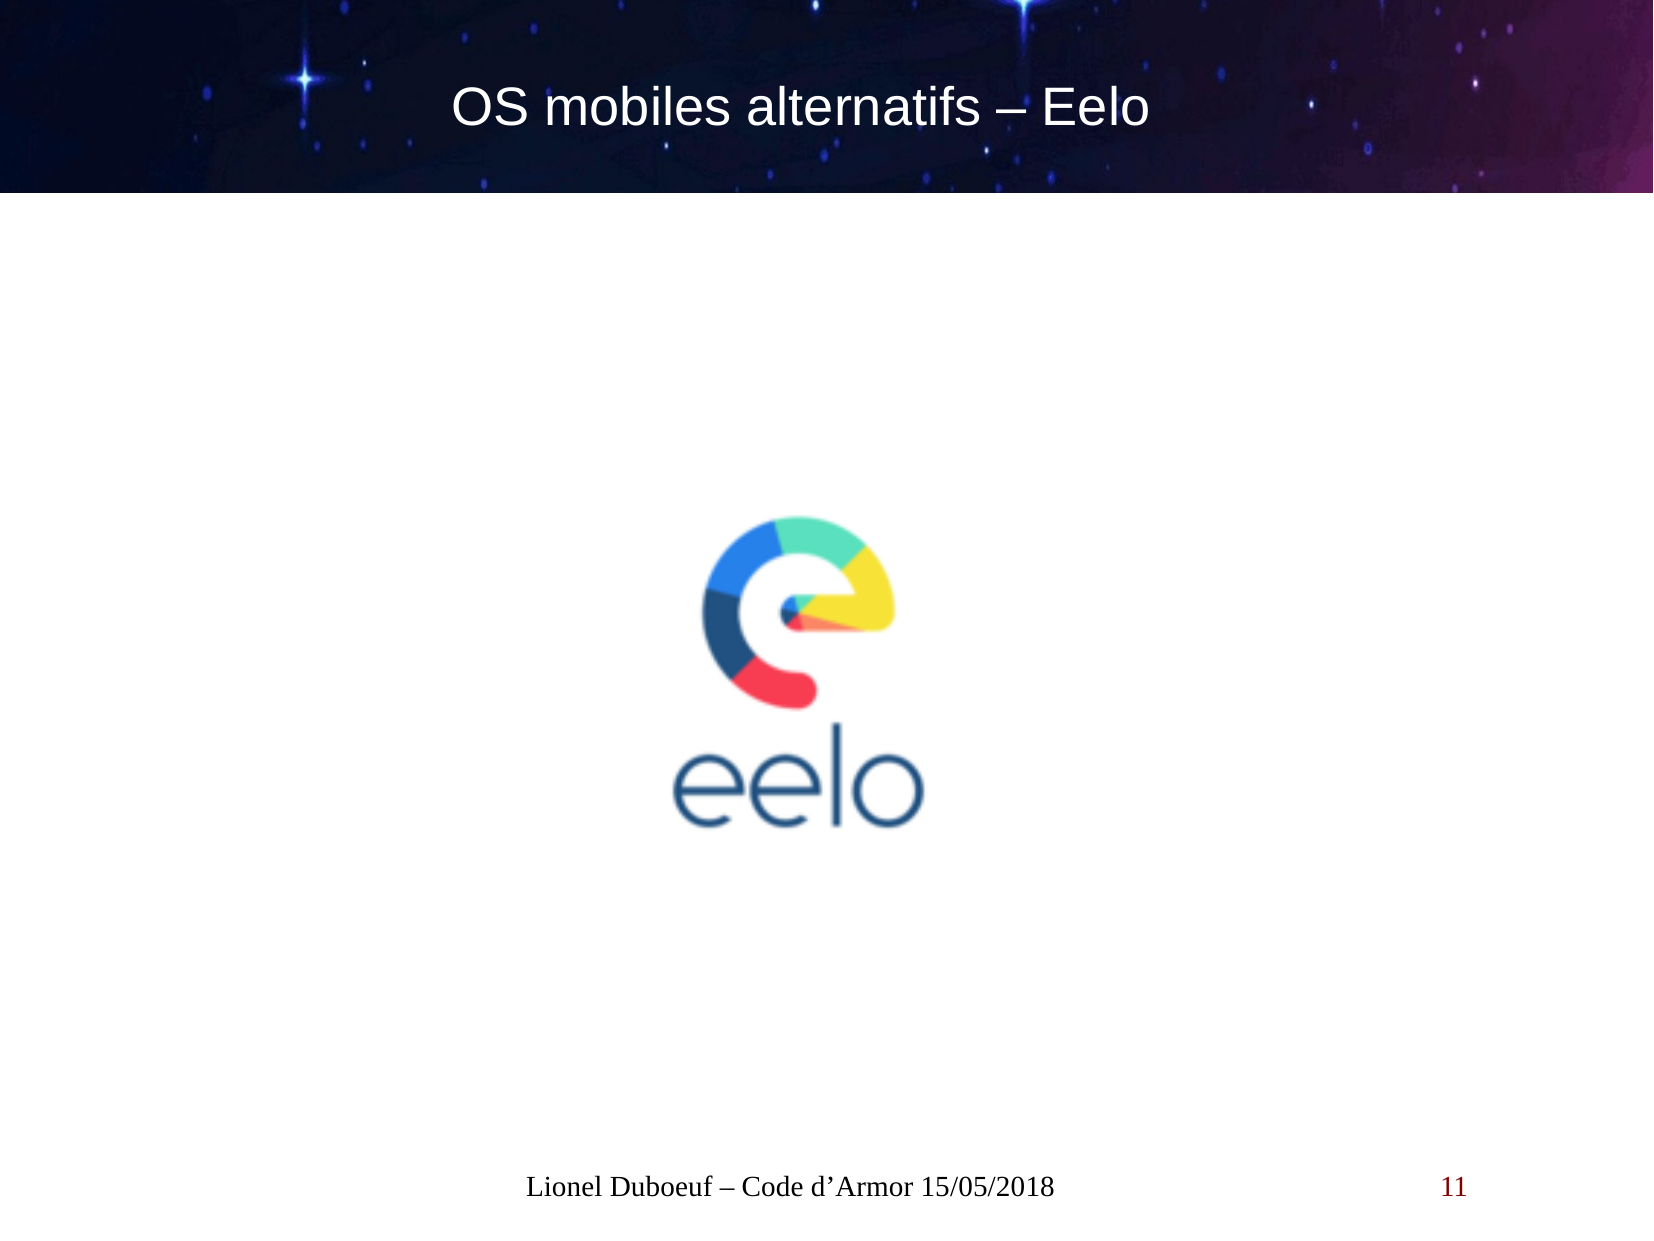

# OS mobiles alternatifs – Eelo
11